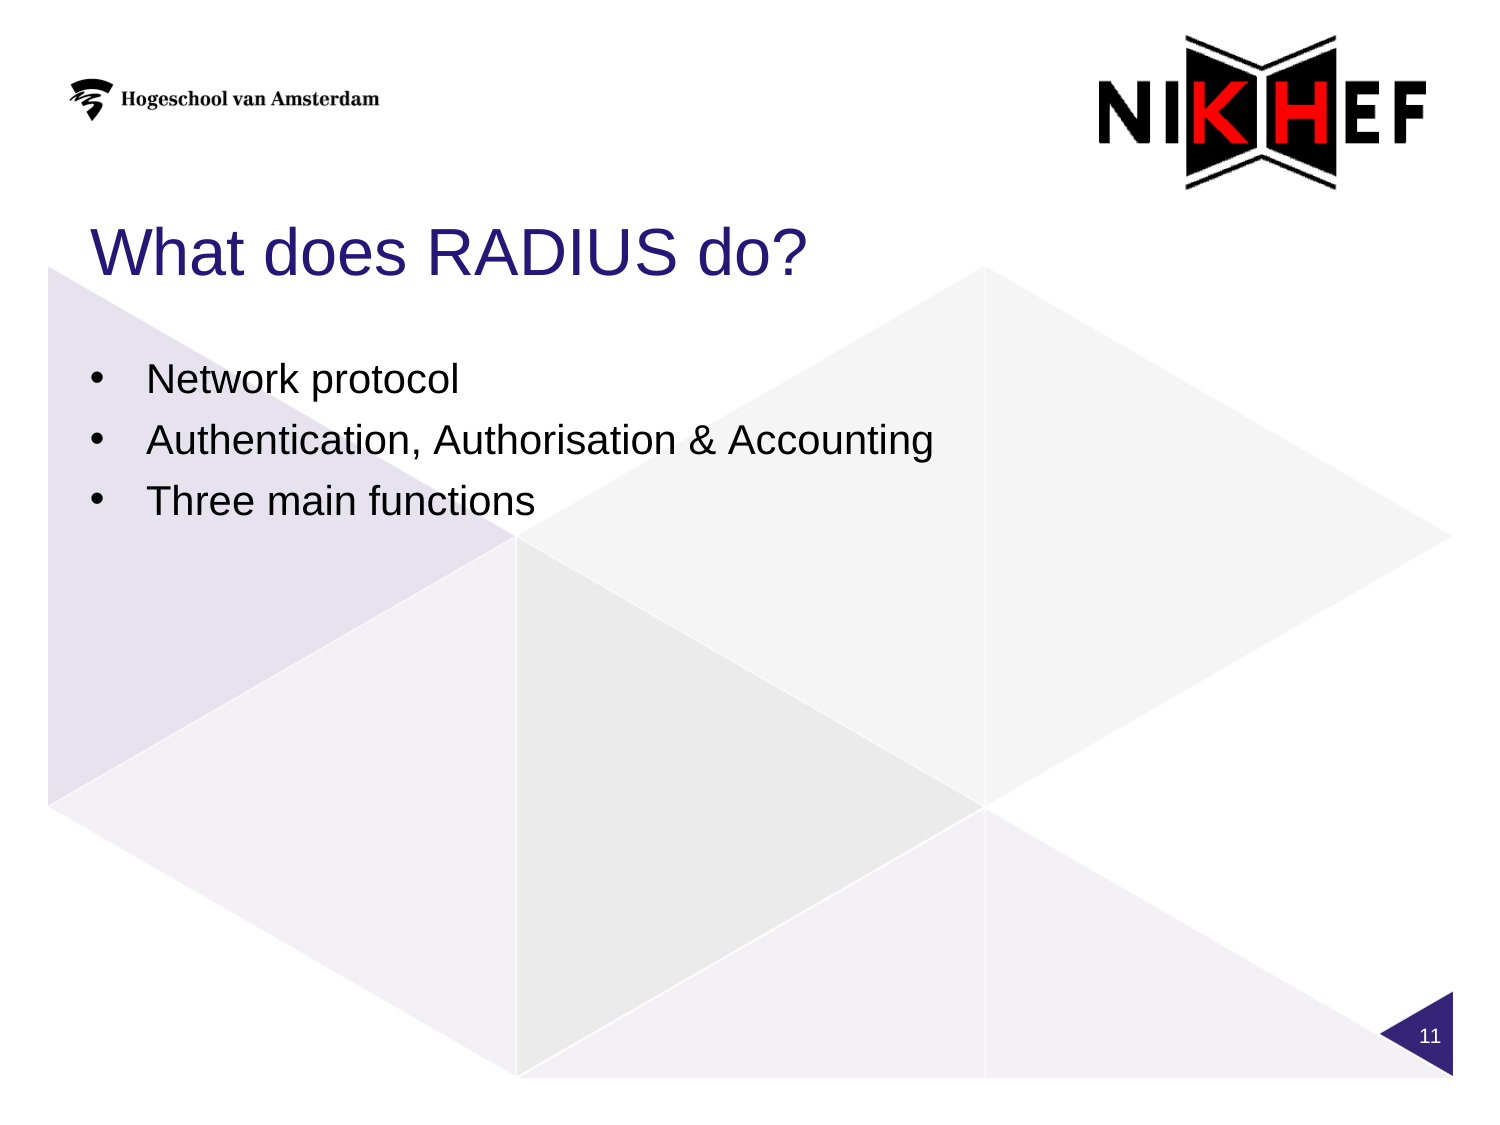

# What does RADIUS do?
Network protocol
Authentication, Authorisation & Accounting
Three main functions